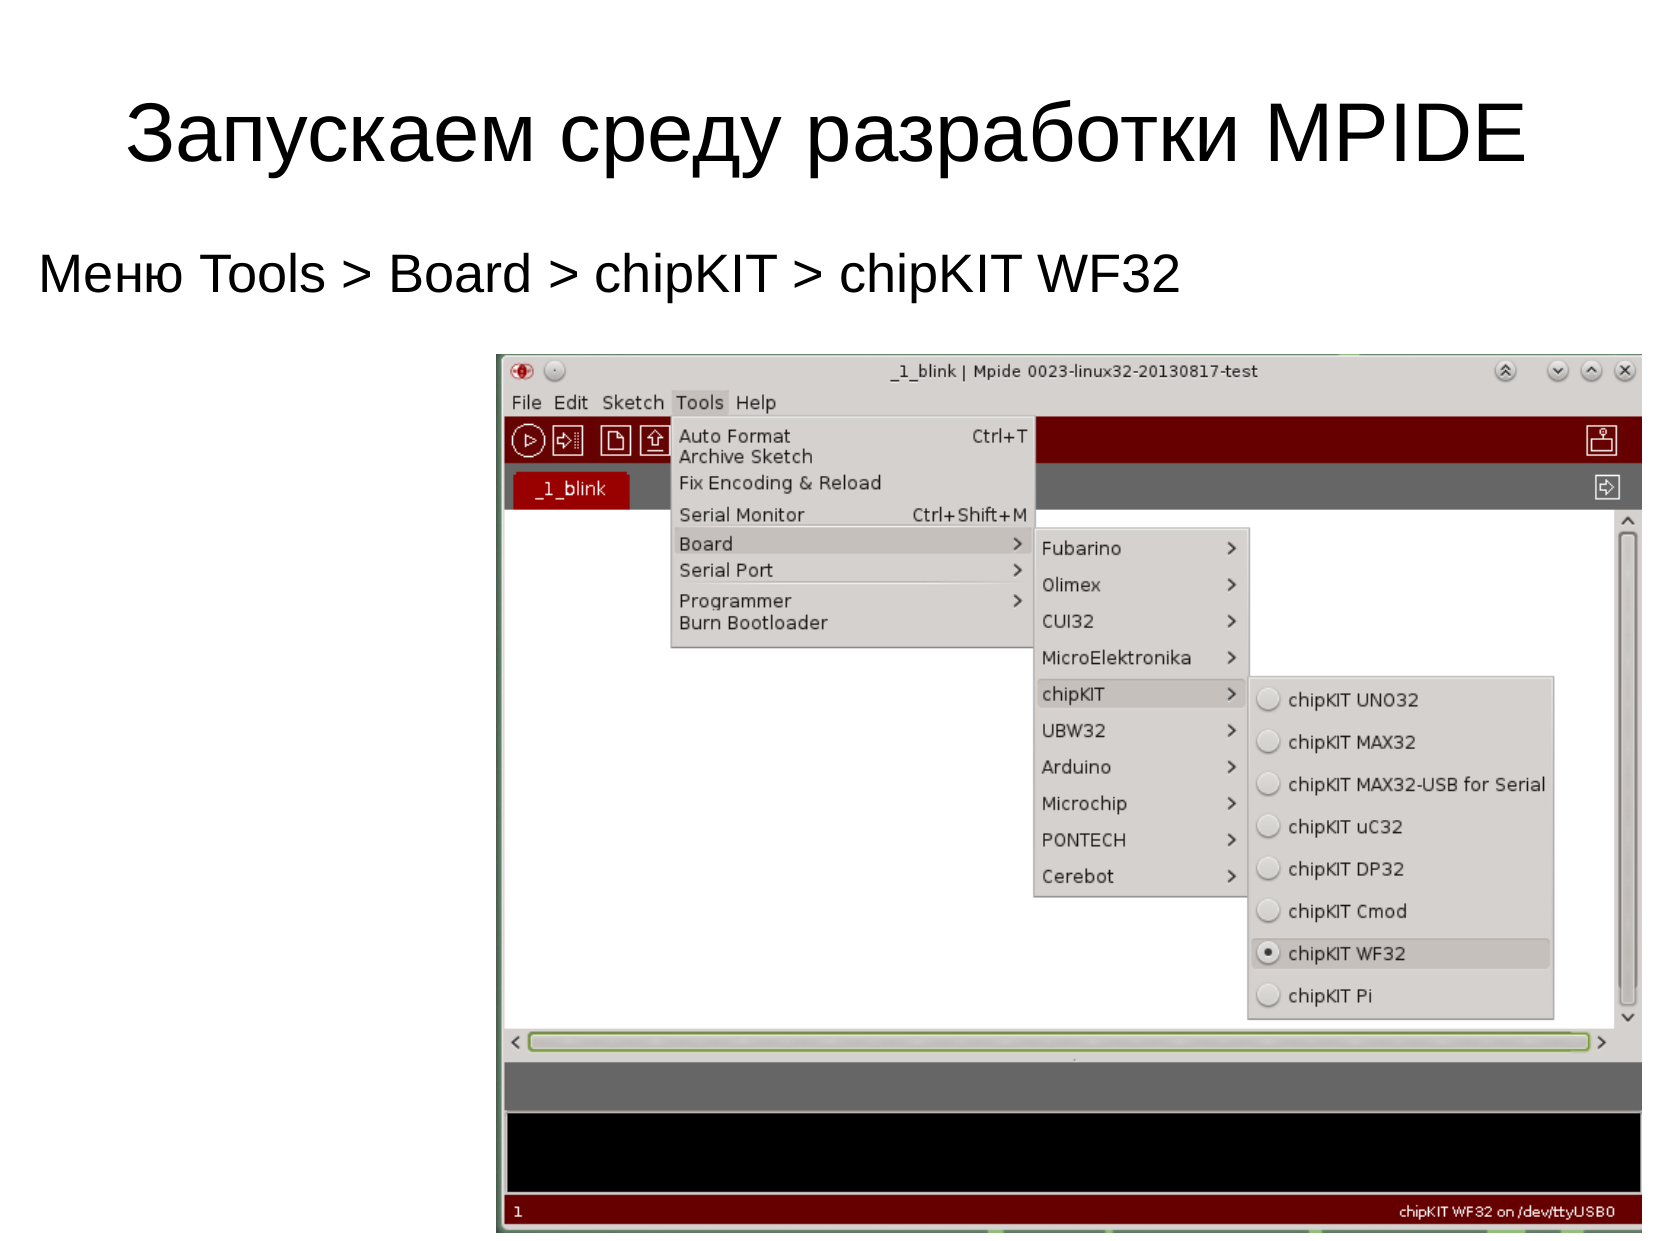

# Запускаем среду разработки MPIDE
Меню Tools > Board > chipKIT > chipKIT WF32